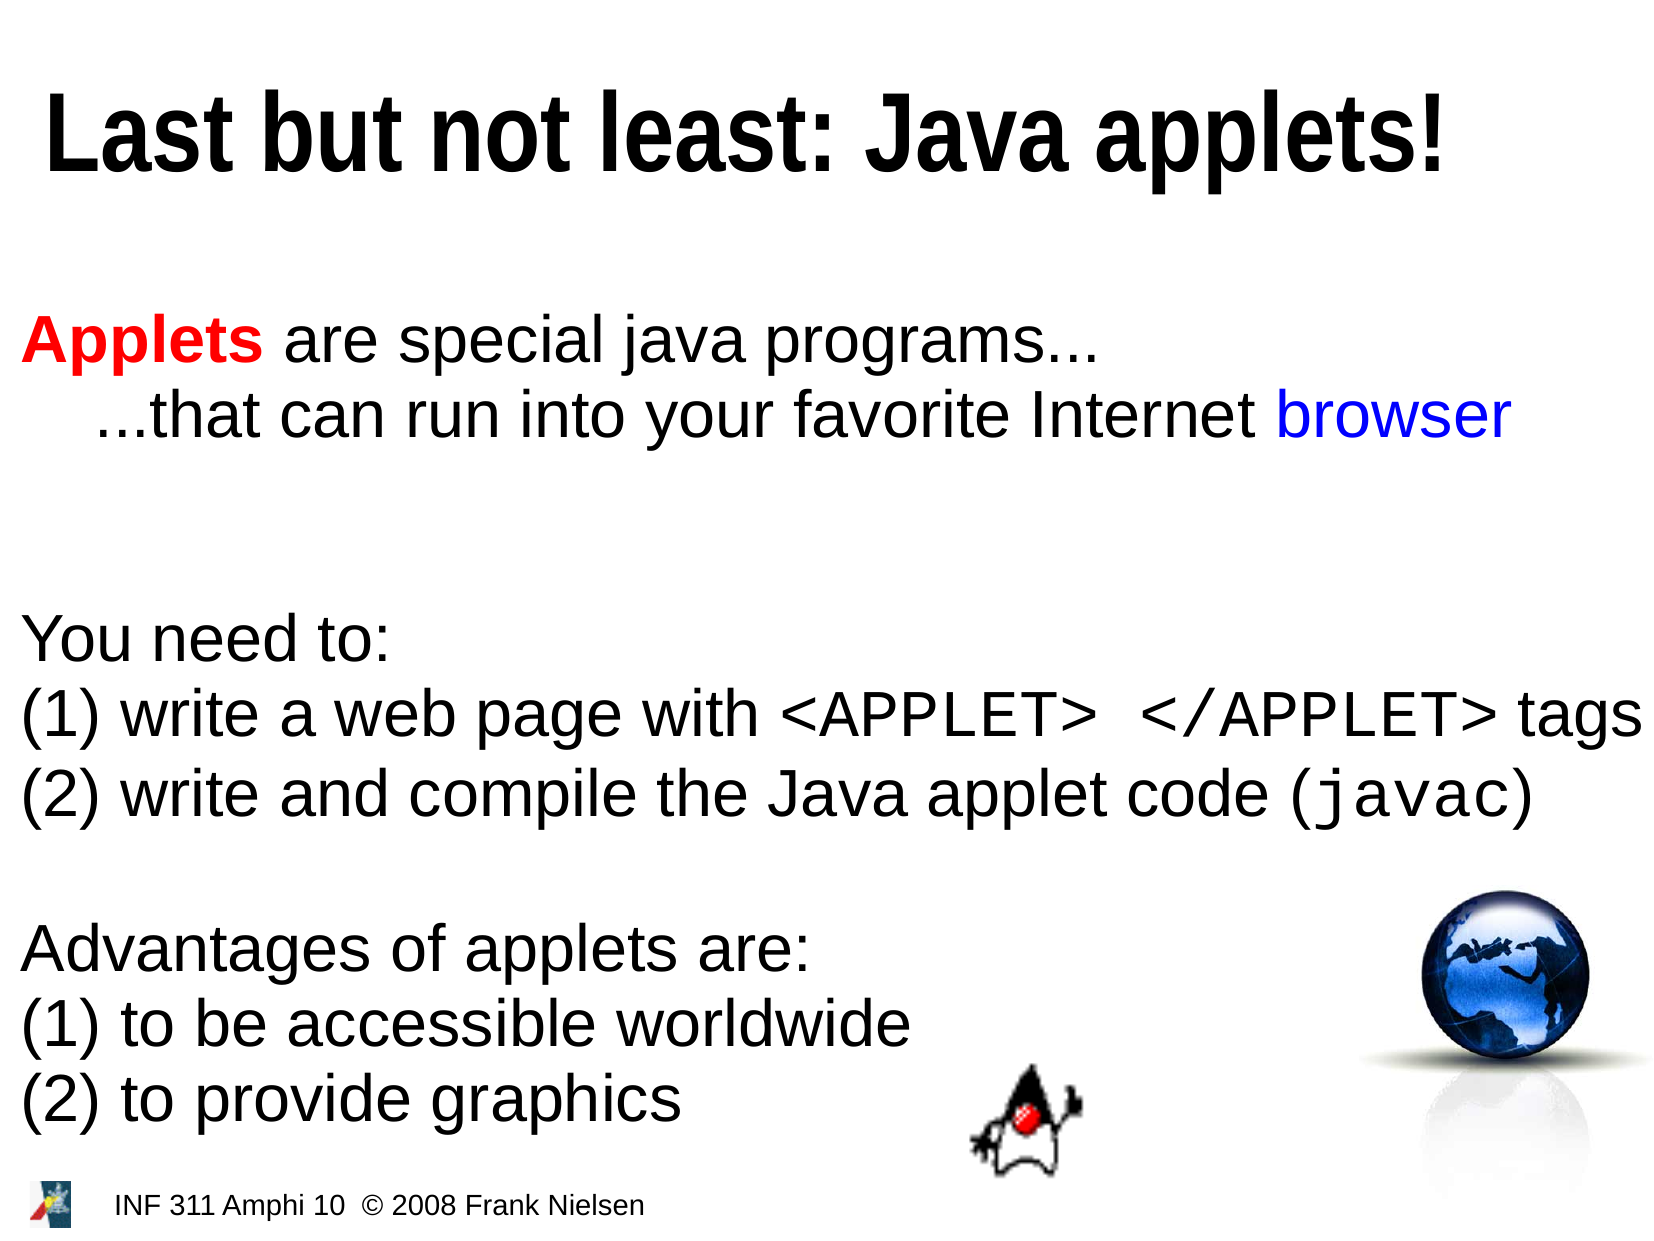

Last but not least: Java applets!
Applets are special java programs...
	...that can run into your favorite Internet browser
You need to:
(1) write a web page with <APPLET> </APPLET> tags
(2) write and compile the Java applet code (javac)
Advantages of applets are:
(1) to be accessible worldwide
(2) to provide graphics